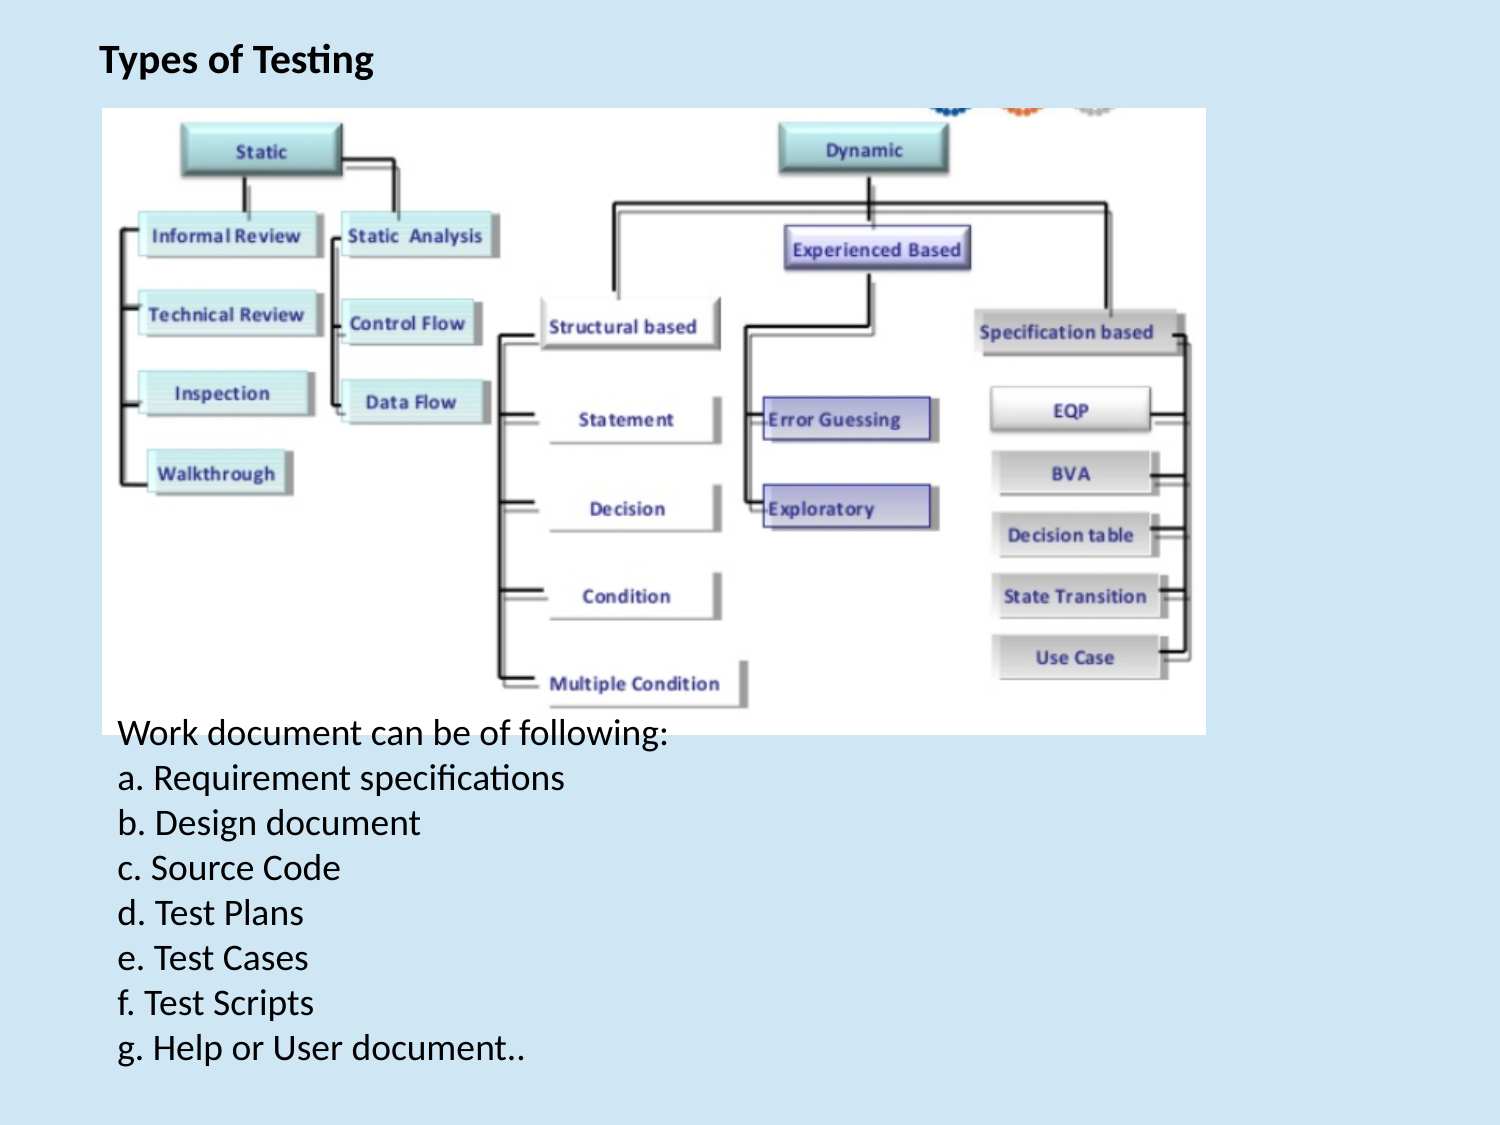

Types of Testing
Work document can be of following:
a. Requirement specifications
b. Design document
c. Source Code
d. Test Plans
e. Test Cases
f. Test Scripts
g. Help or User document..